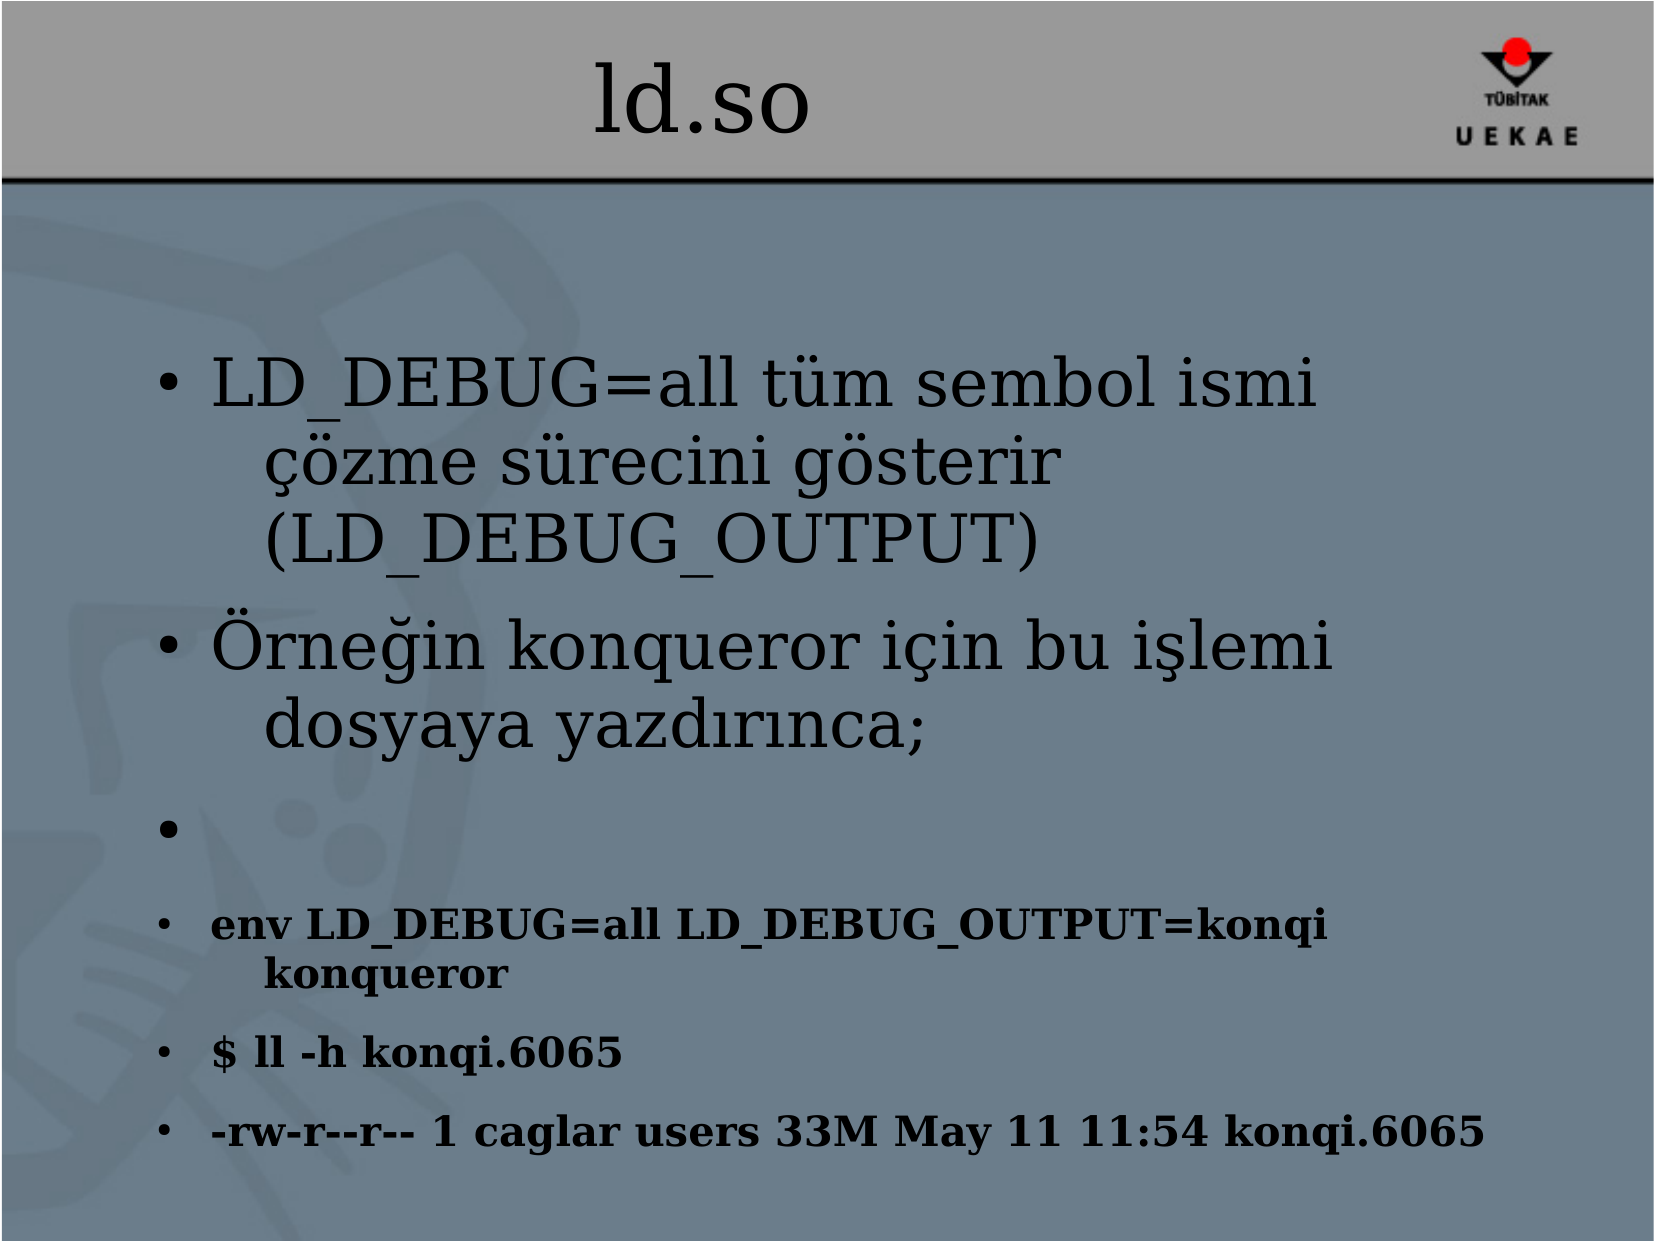

# ld.so
LD_DEBUG=all tüm sembol ismi çözme sürecini gösterir (LD_DEBUG_OUTPUT)
Örneğin konqueror için bu işlemi dosyaya yazdırınca;
env LD_DEBUG=all LD_DEBUG_OUTPUT=konqi konqueror
$ ll -h konqi.6065
-rw-r--r-- 1 caglar users 33M May 11 11:54 konqi.6065